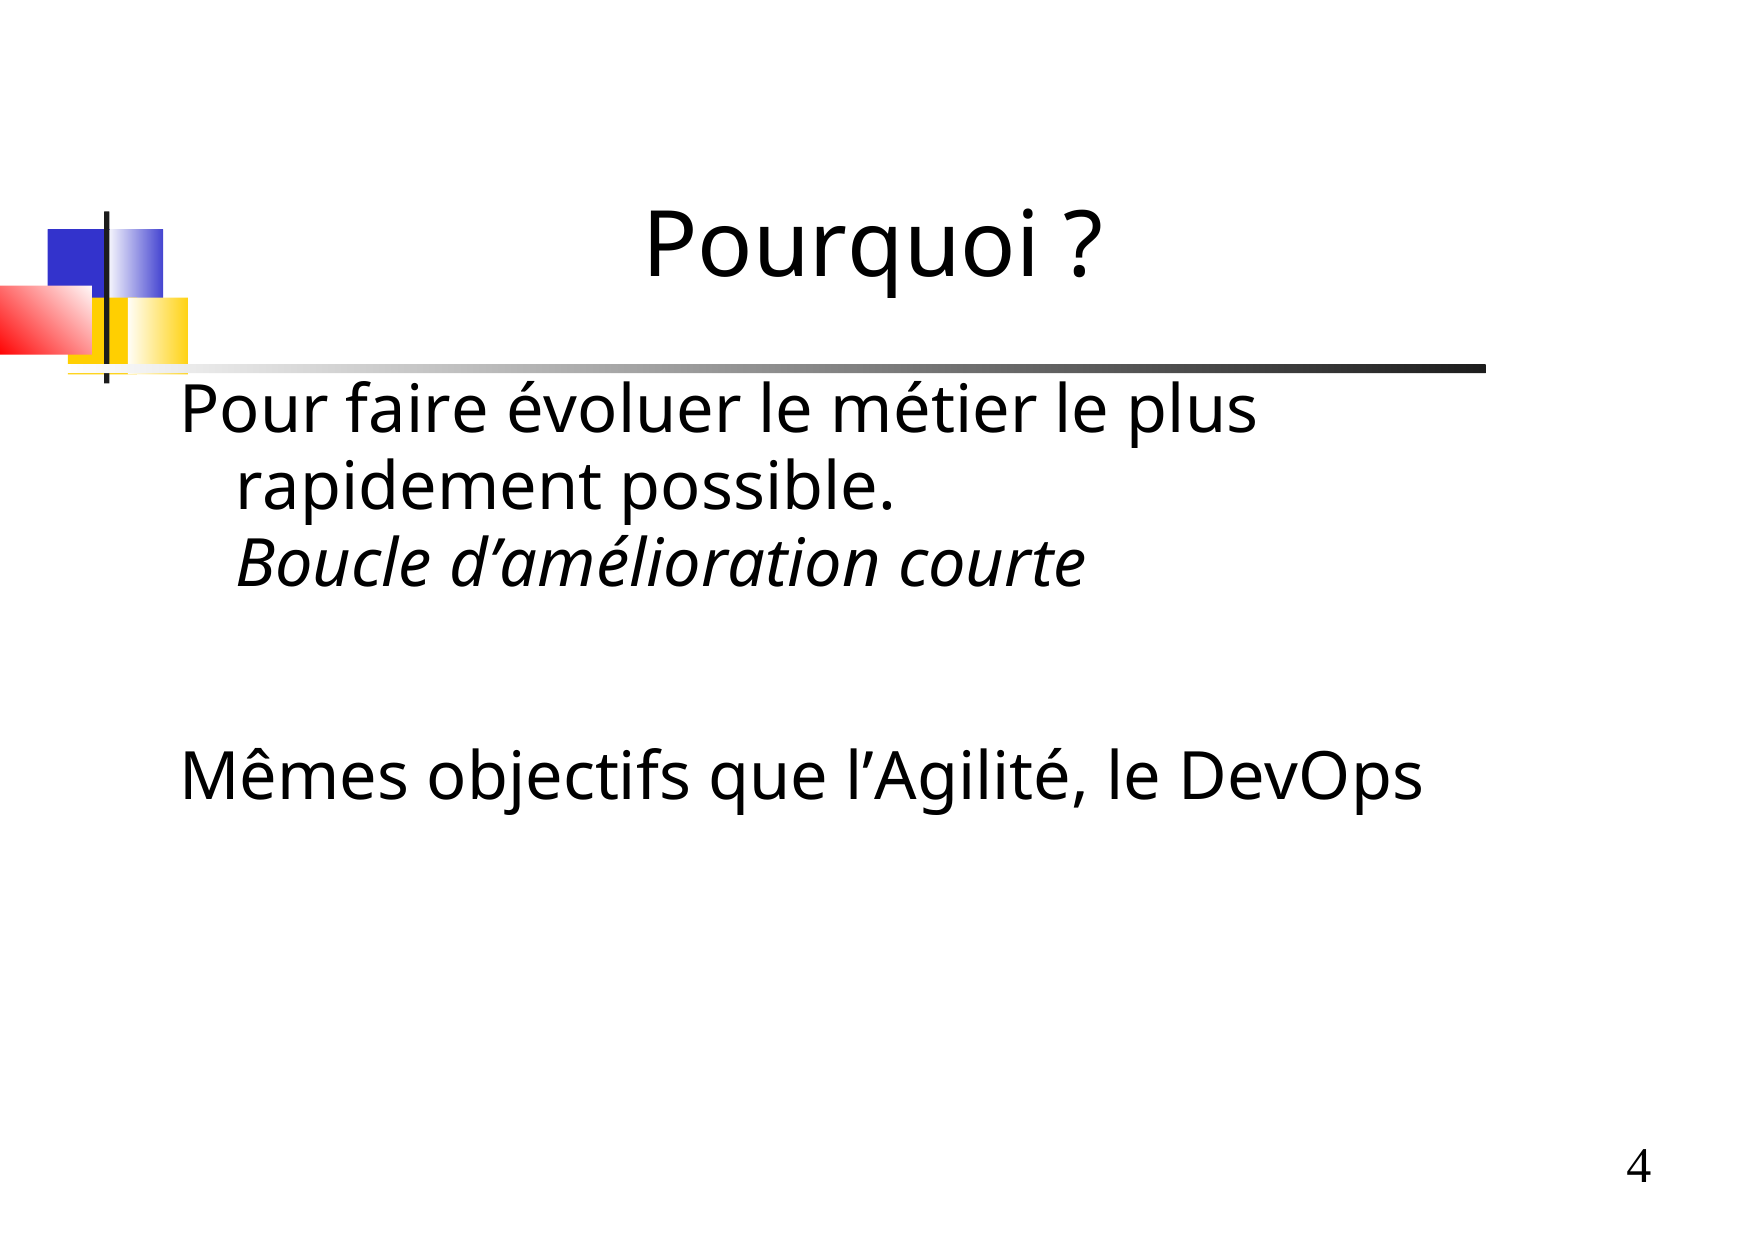

# Pourquoi ?
Pour faire évoluer le métier le plus rapidement possible.
Boucle d’amélioration courte
Mêmes objectifs que l’Agilité, le DevOps